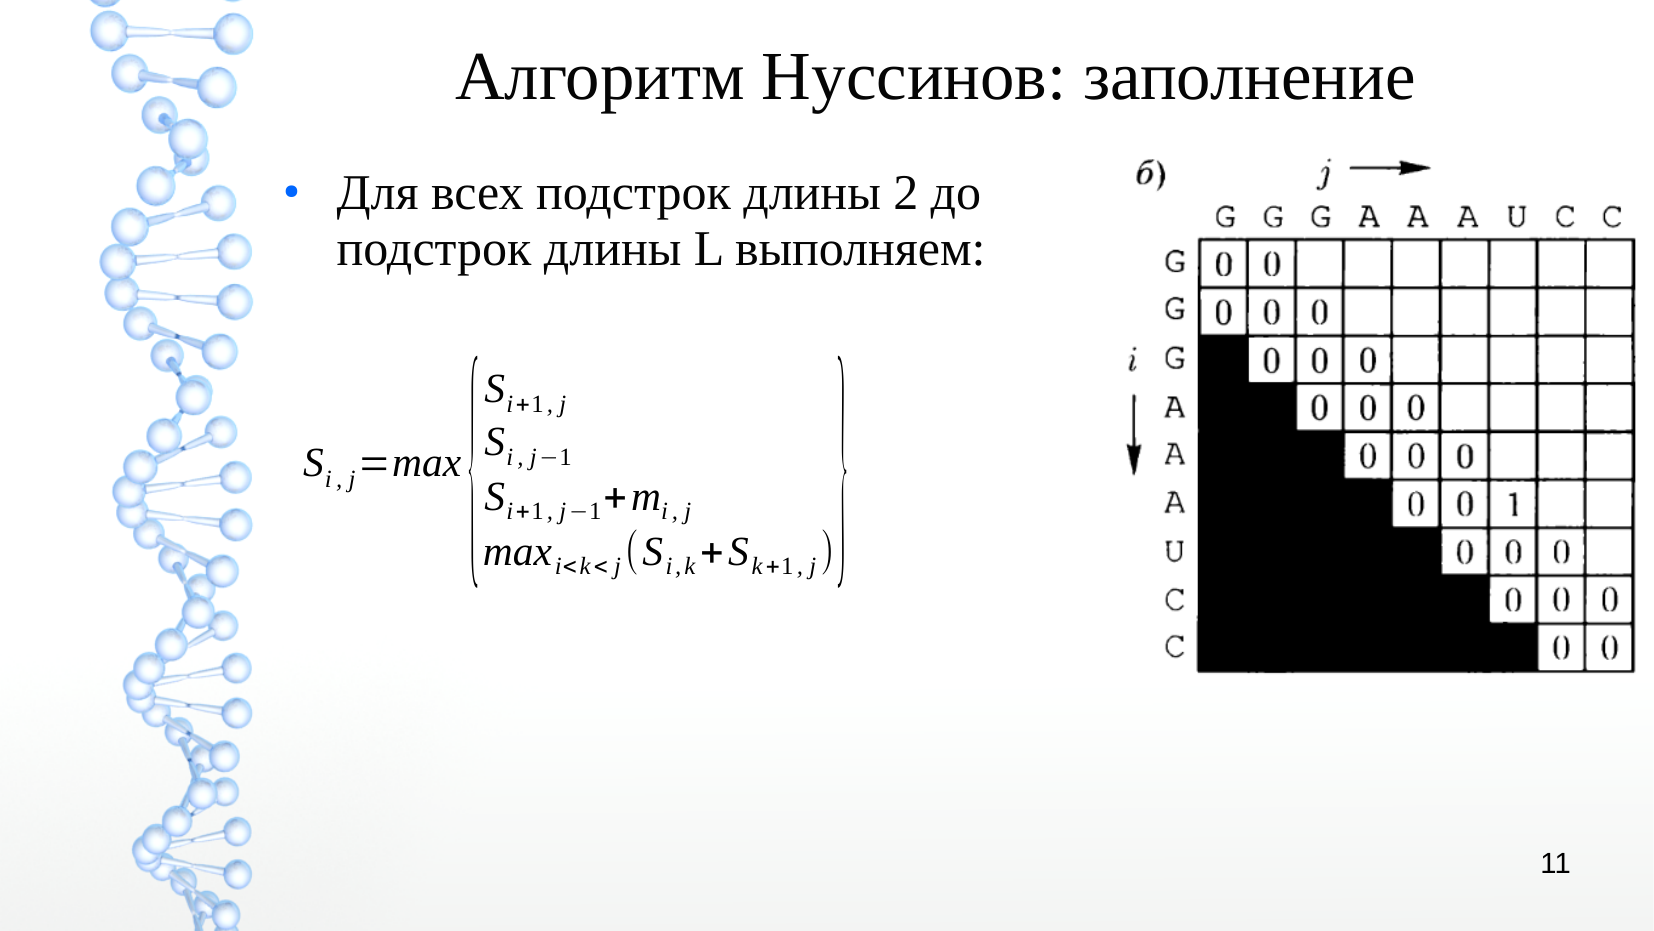

# Алгоритм Нуссинов: заполнение
Для всех подстрок длины 2 до подстрок длины L выполняем:
11